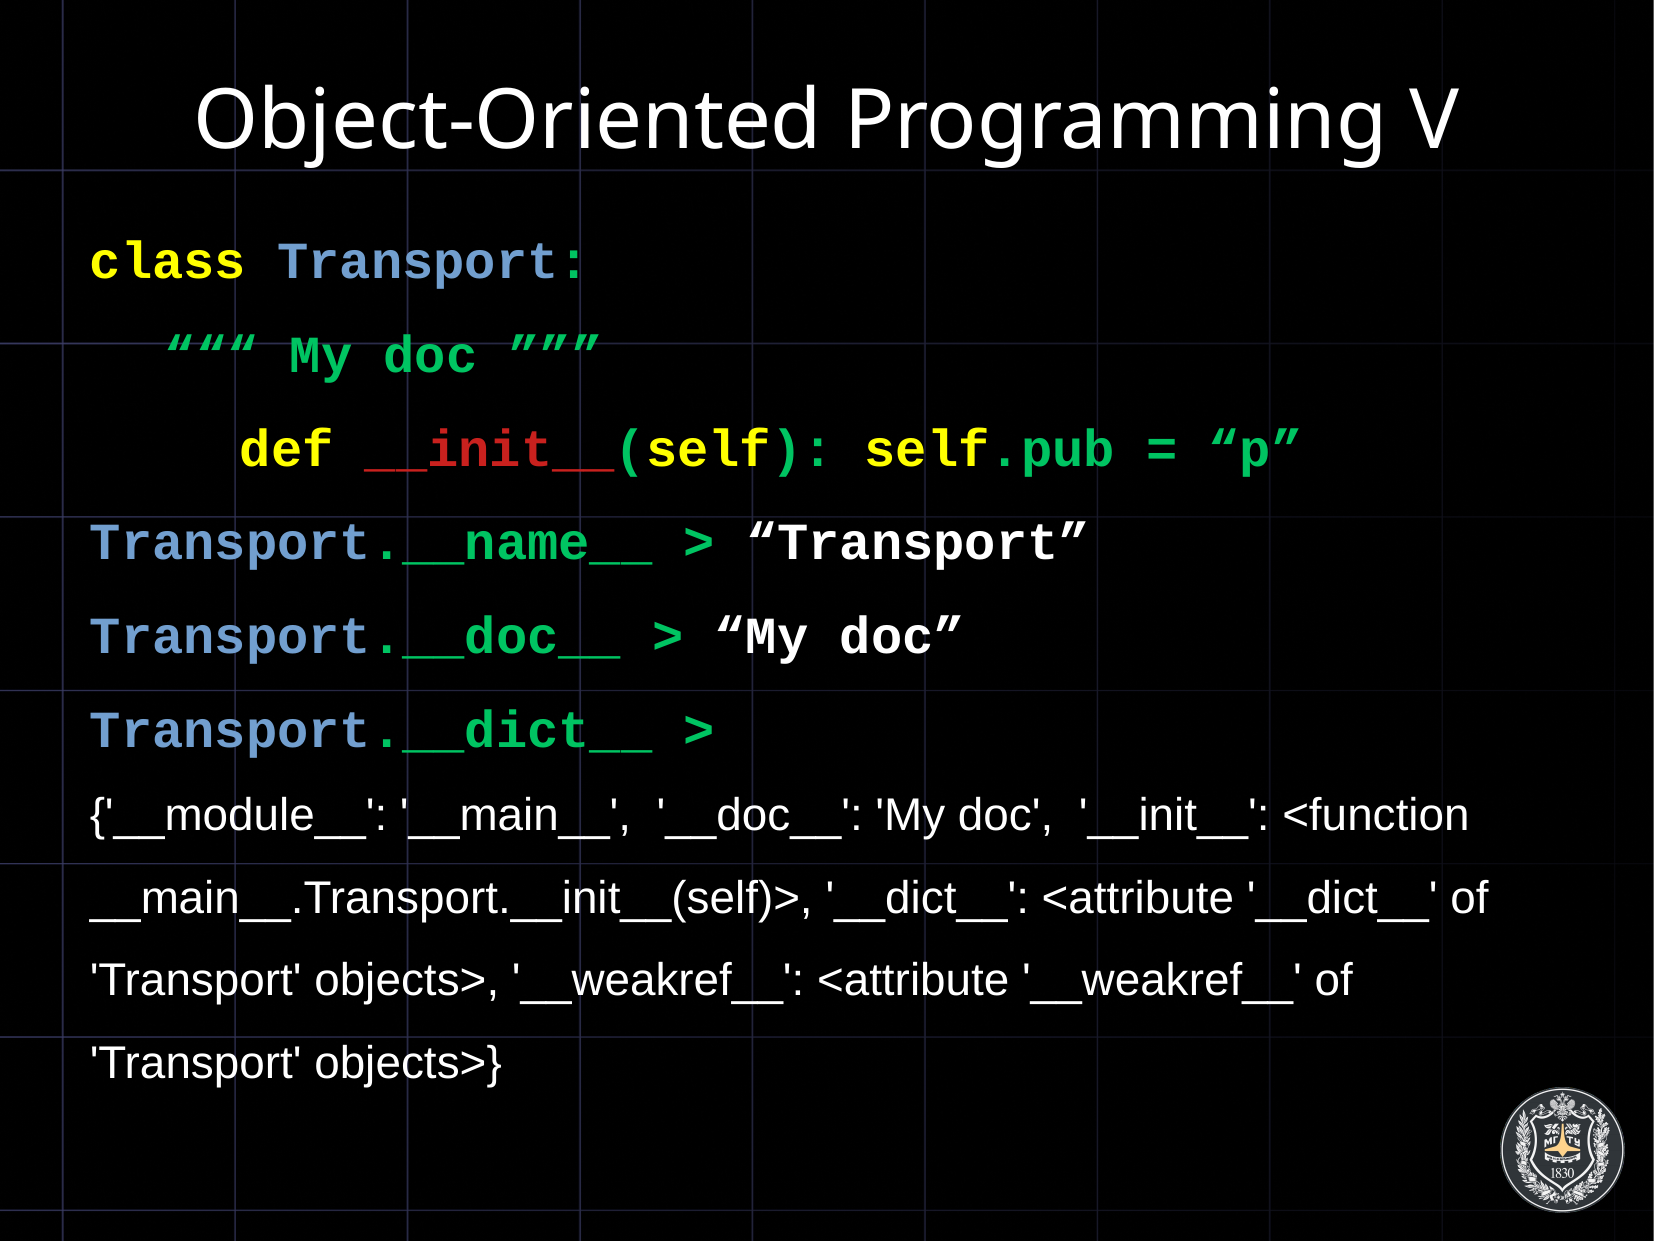

Object-Oriented Programming V
class Transport:
	“““ My doc ”””
	def __init__(self): self.pub = “p”
Transport.__name__ > “Transport”
Transport.__doc__ > “My doc”
Transport.__dict__ >
{'__module__': '__main__', '__doc__': 'My doc', '__init__': <function __main__.Transport.__init__(self)>, '__dict__': <attribute '__dict__' of 'Transport' objects>, '__weakref__': <attribute '__weakref__' of 'Transport' objects>}